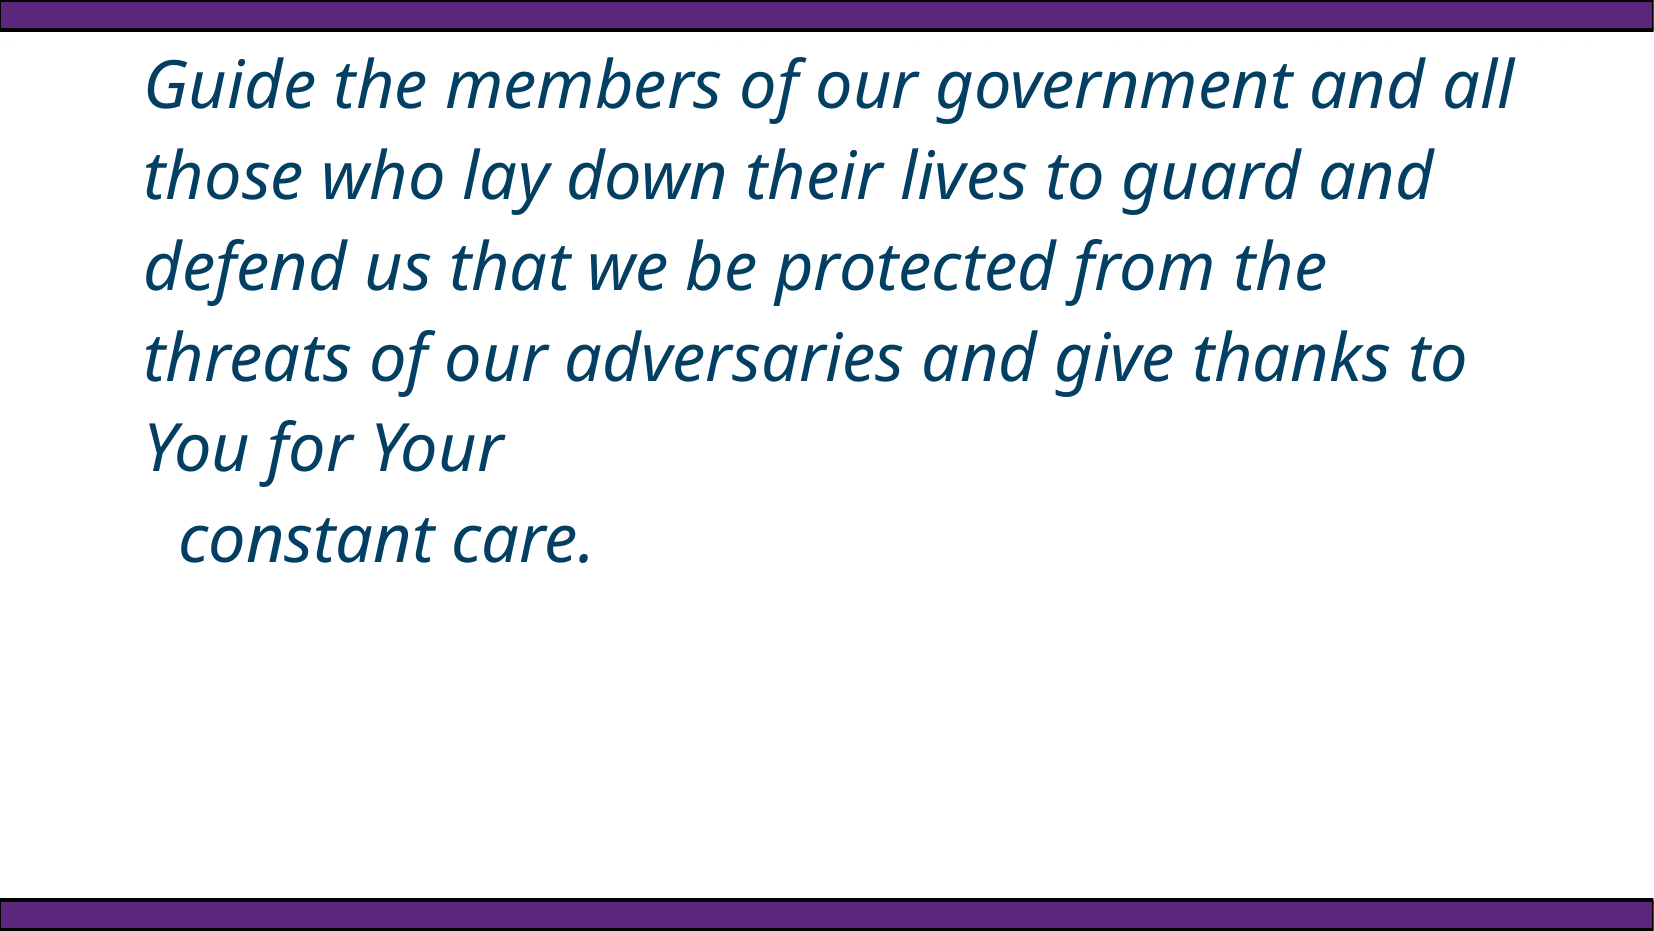

Guide the members of our government and all
 those who lay down their lives to guard and
 defend us that we be protected from the
 threats of our adversaries and give thanks to
 You for Your
 constant care.